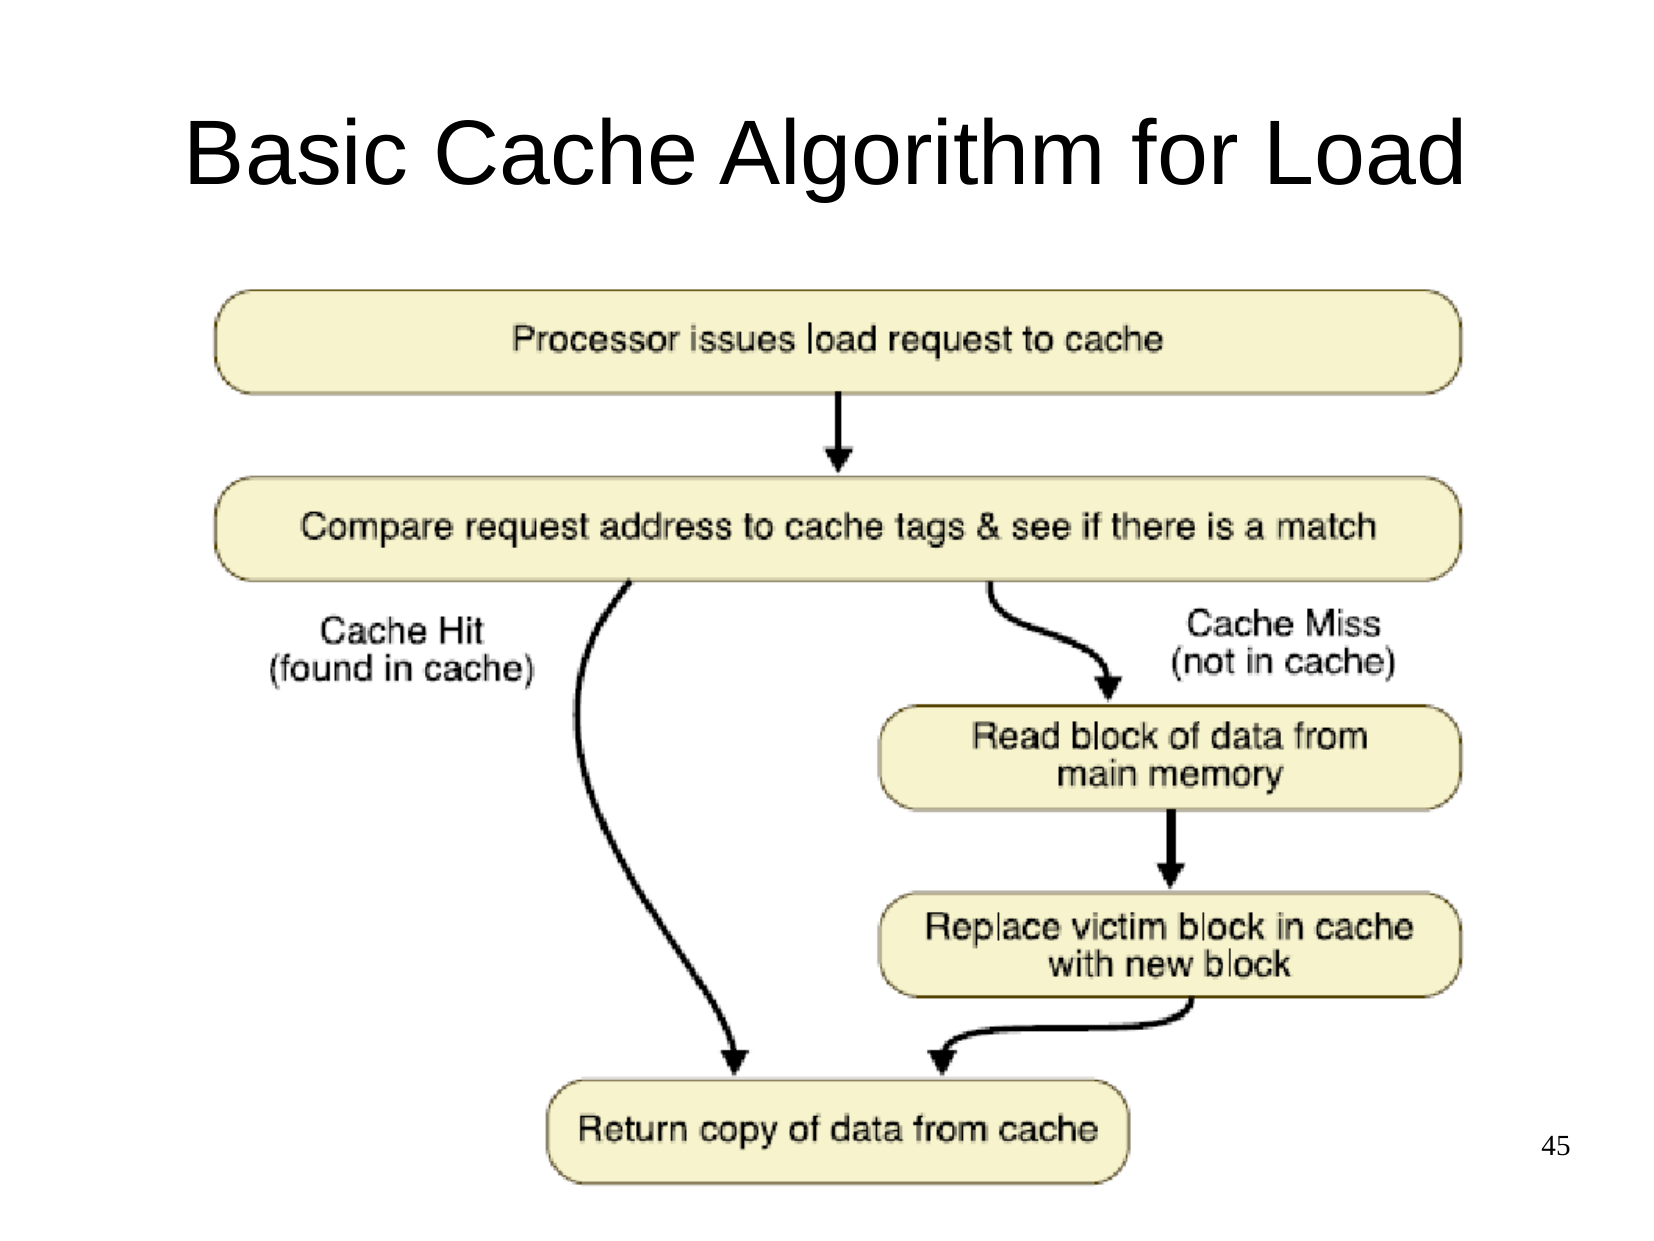

# Basic Cache Algorithm for Load
45